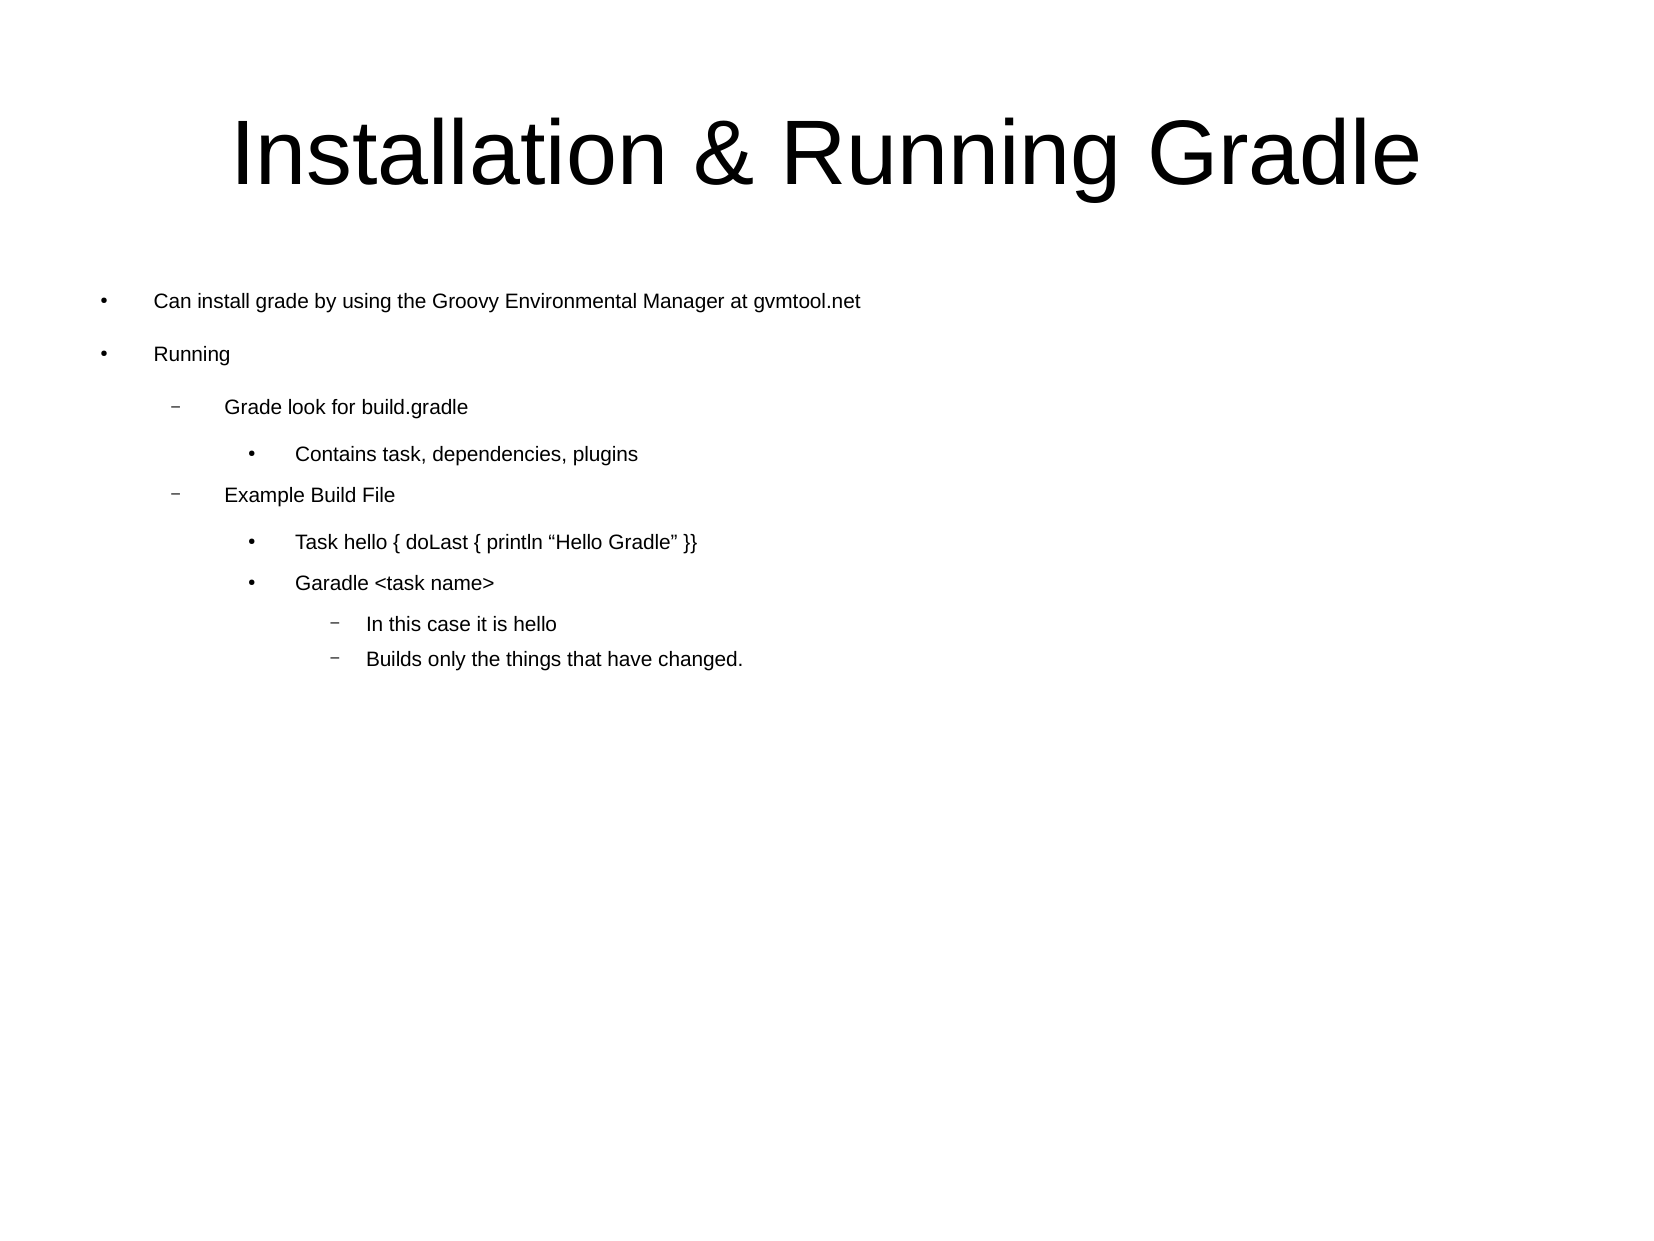

# Installation & Running Gradle
Can install grade by using the Groovy Environmental Manager at gvmtool.net
Running
Grade look for build.gradle
Contains task, dependencies, plugins
Example Build File
Task hello { doLast { println “Hello Gradle” }}
Garadle <task name>
In this case it is hello
Builds only the things that have changed.